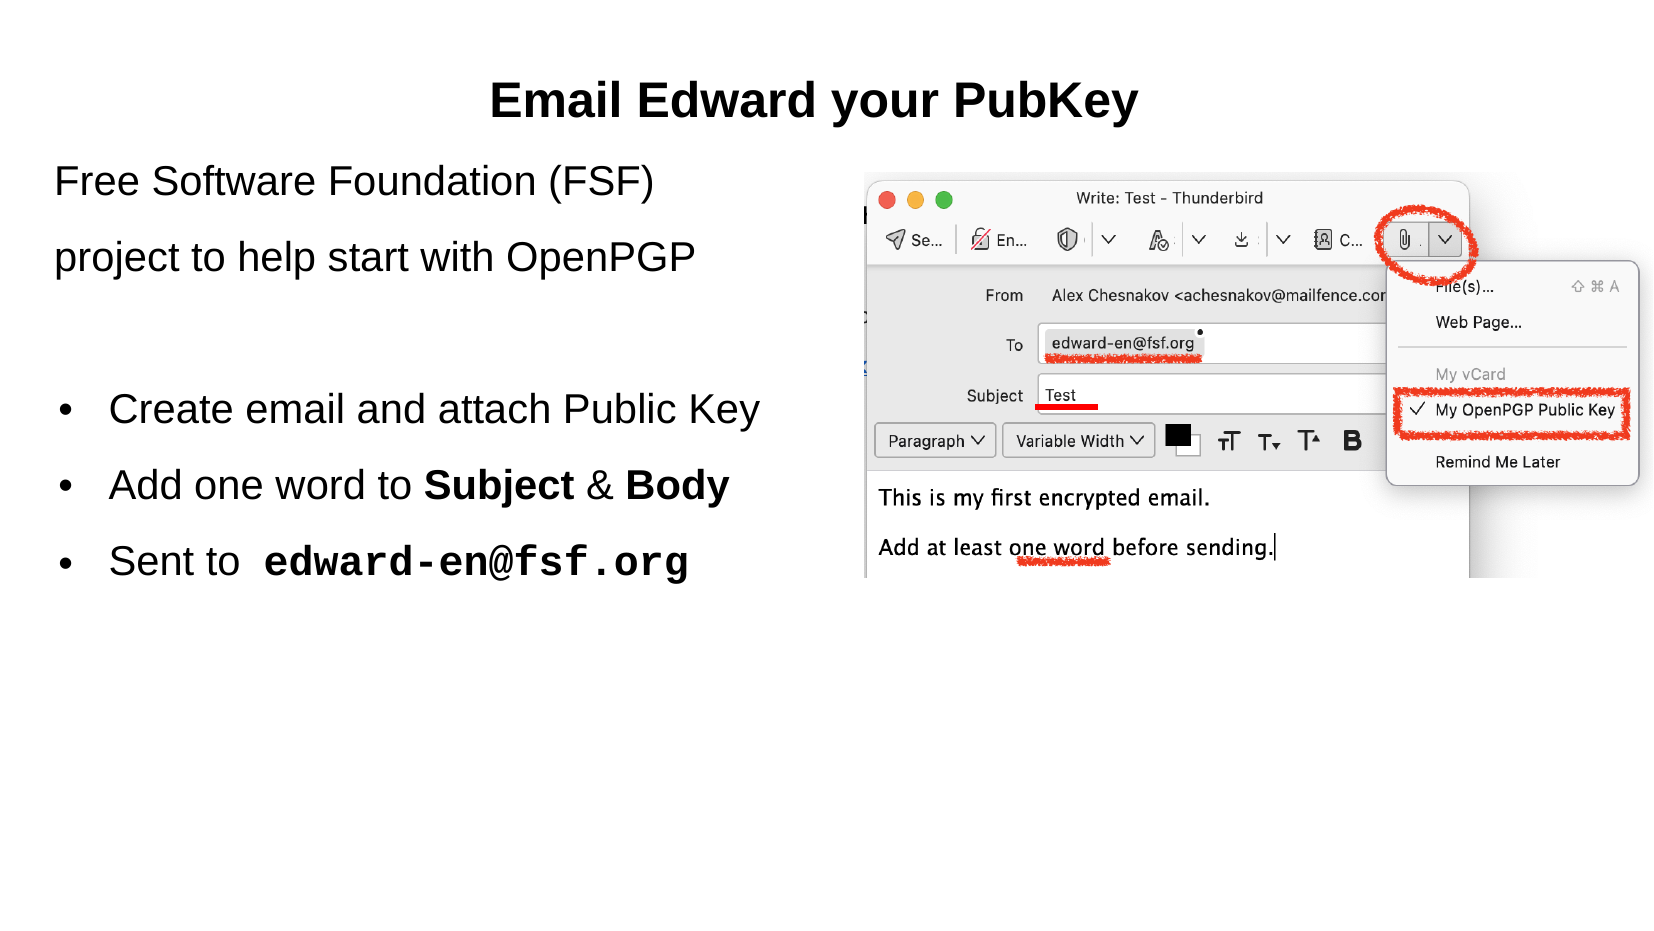

# Email Edward your PubKey
Free Software Foundation (FSF)
project to help start with OpenPGP
Create email and attach Public Key
Add one word to Subject & Body
Sent to edward-en@fsf.org